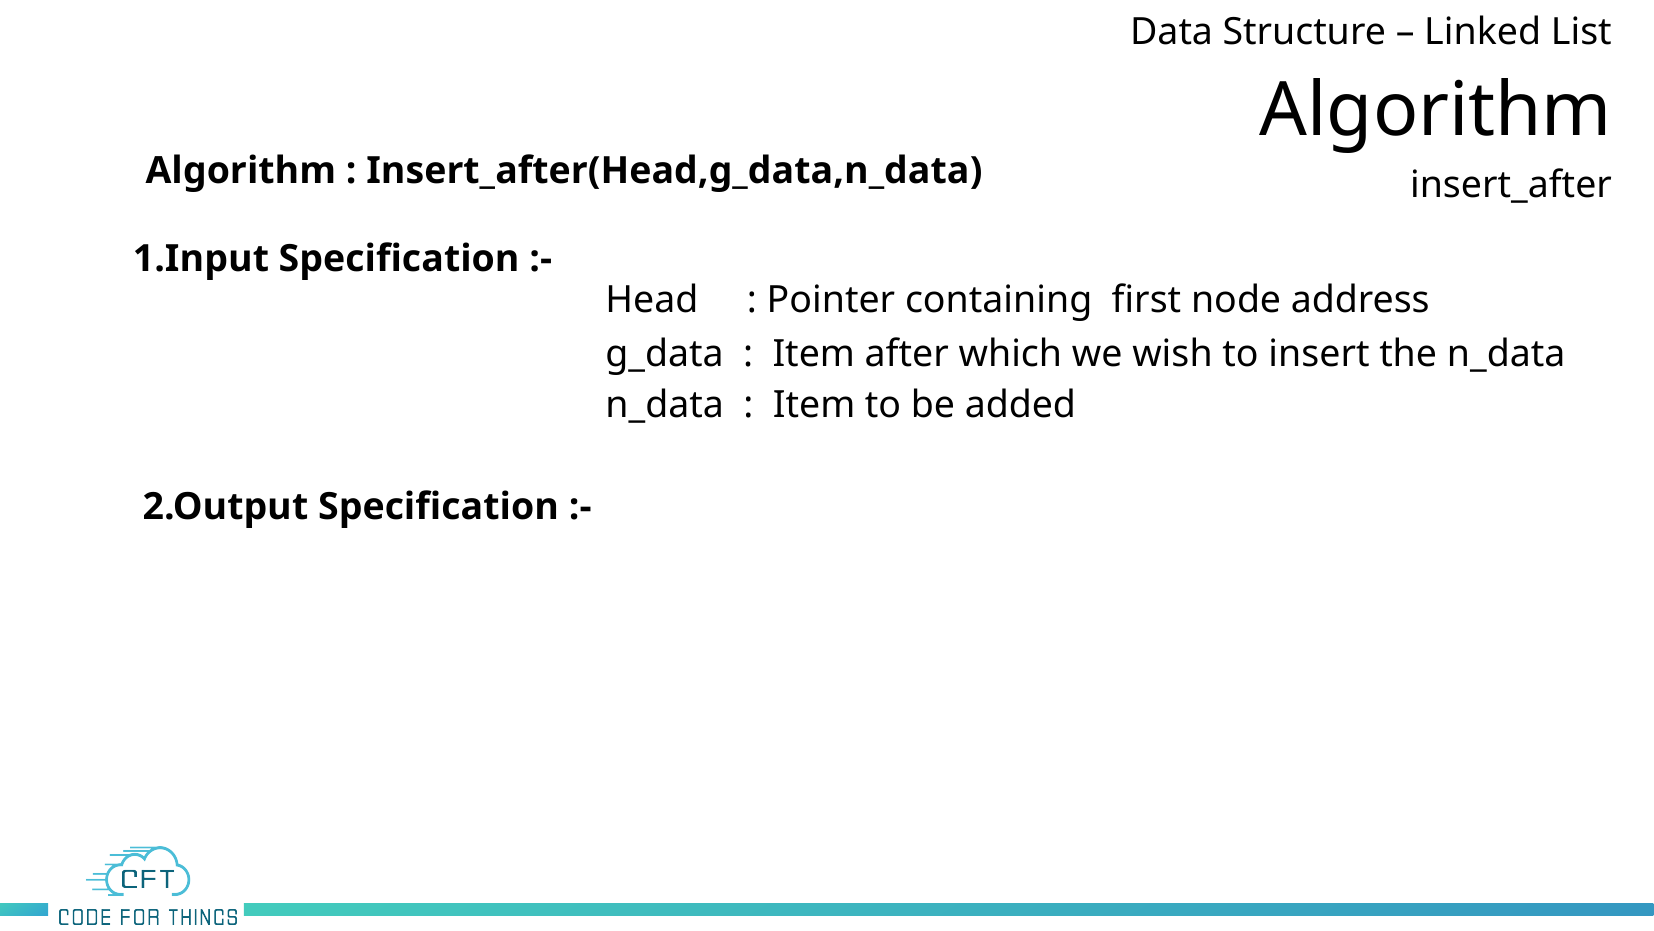

# Data Structure – Linked List Algorithm insert_after
Algorithm : Insert_after(Head,g_data,n_data)
1.Input Specification :-
Head : Pointer containing first node address
g_data : Item after which we wish to insert the n_data
n_data : Item to be added
 2.Output Specification :-